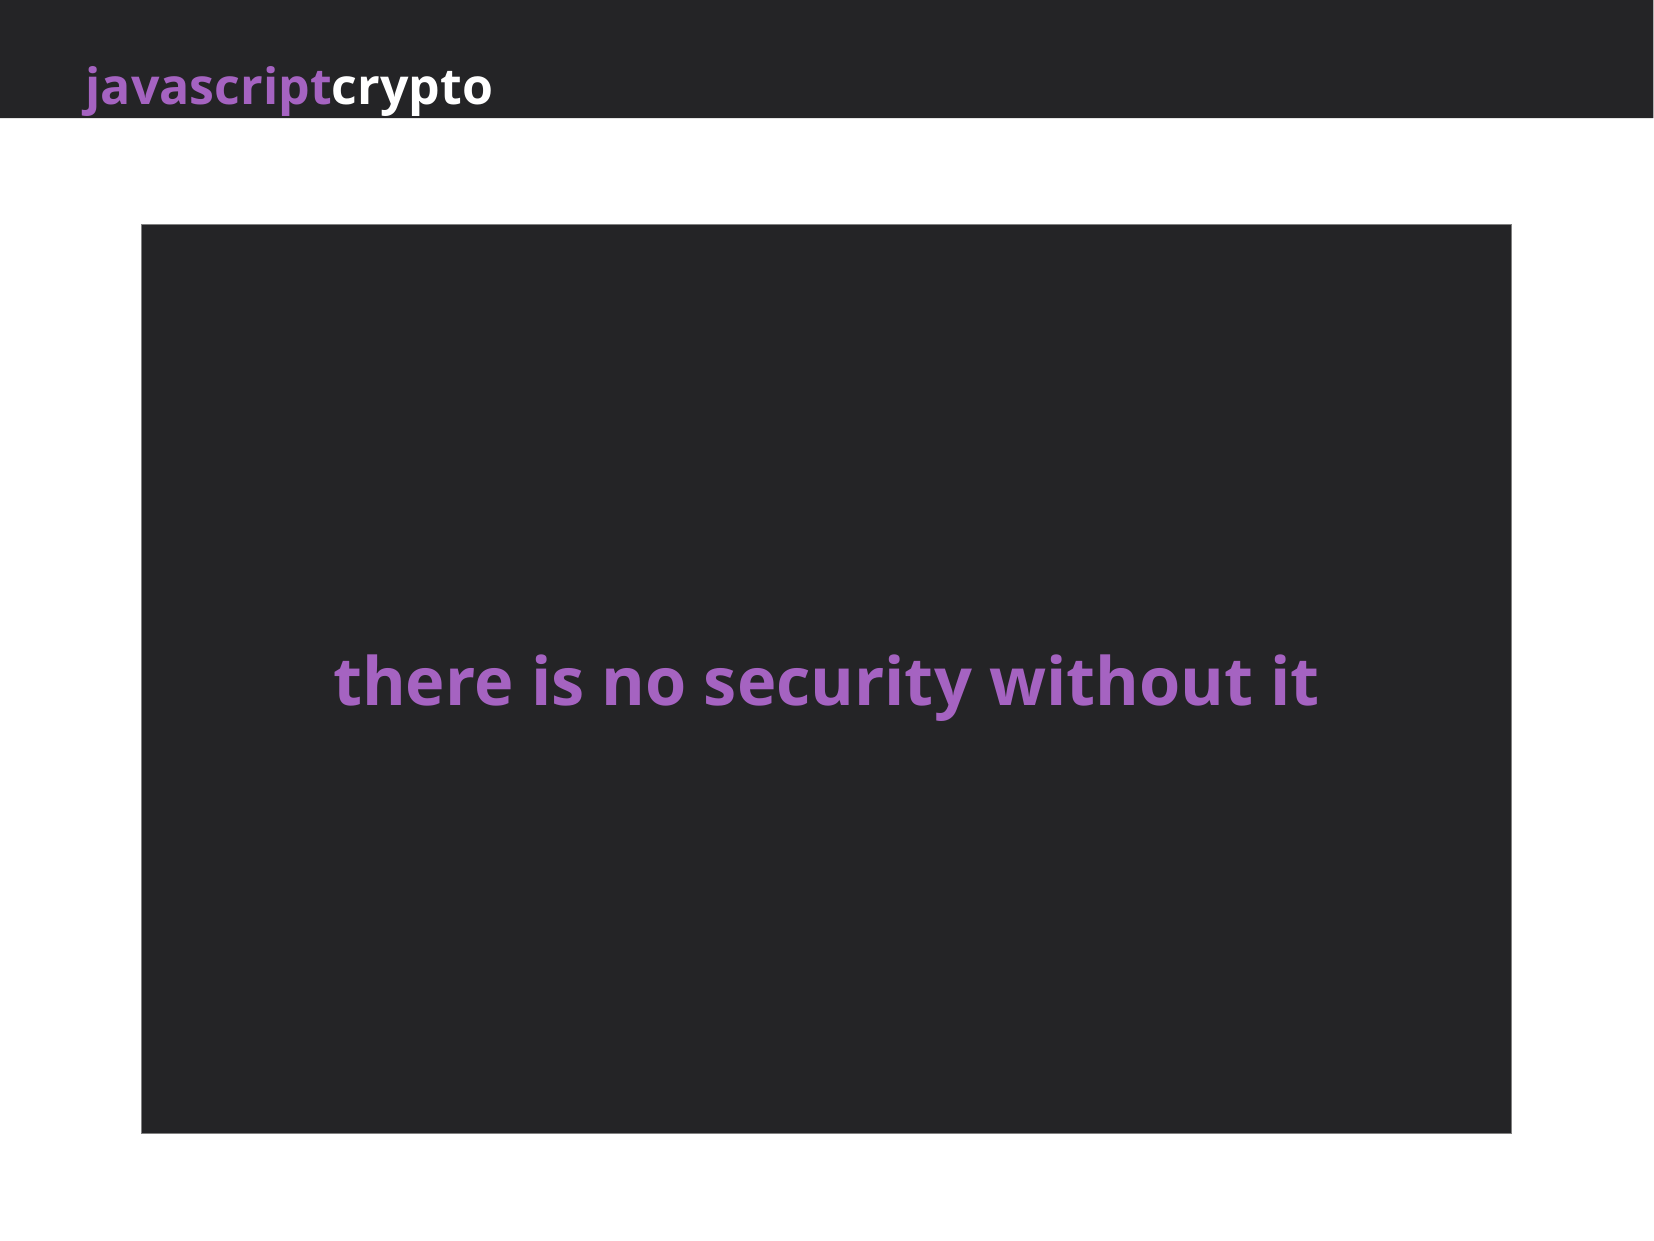

javascriptcrypto
there is no security without it
encrypt shit